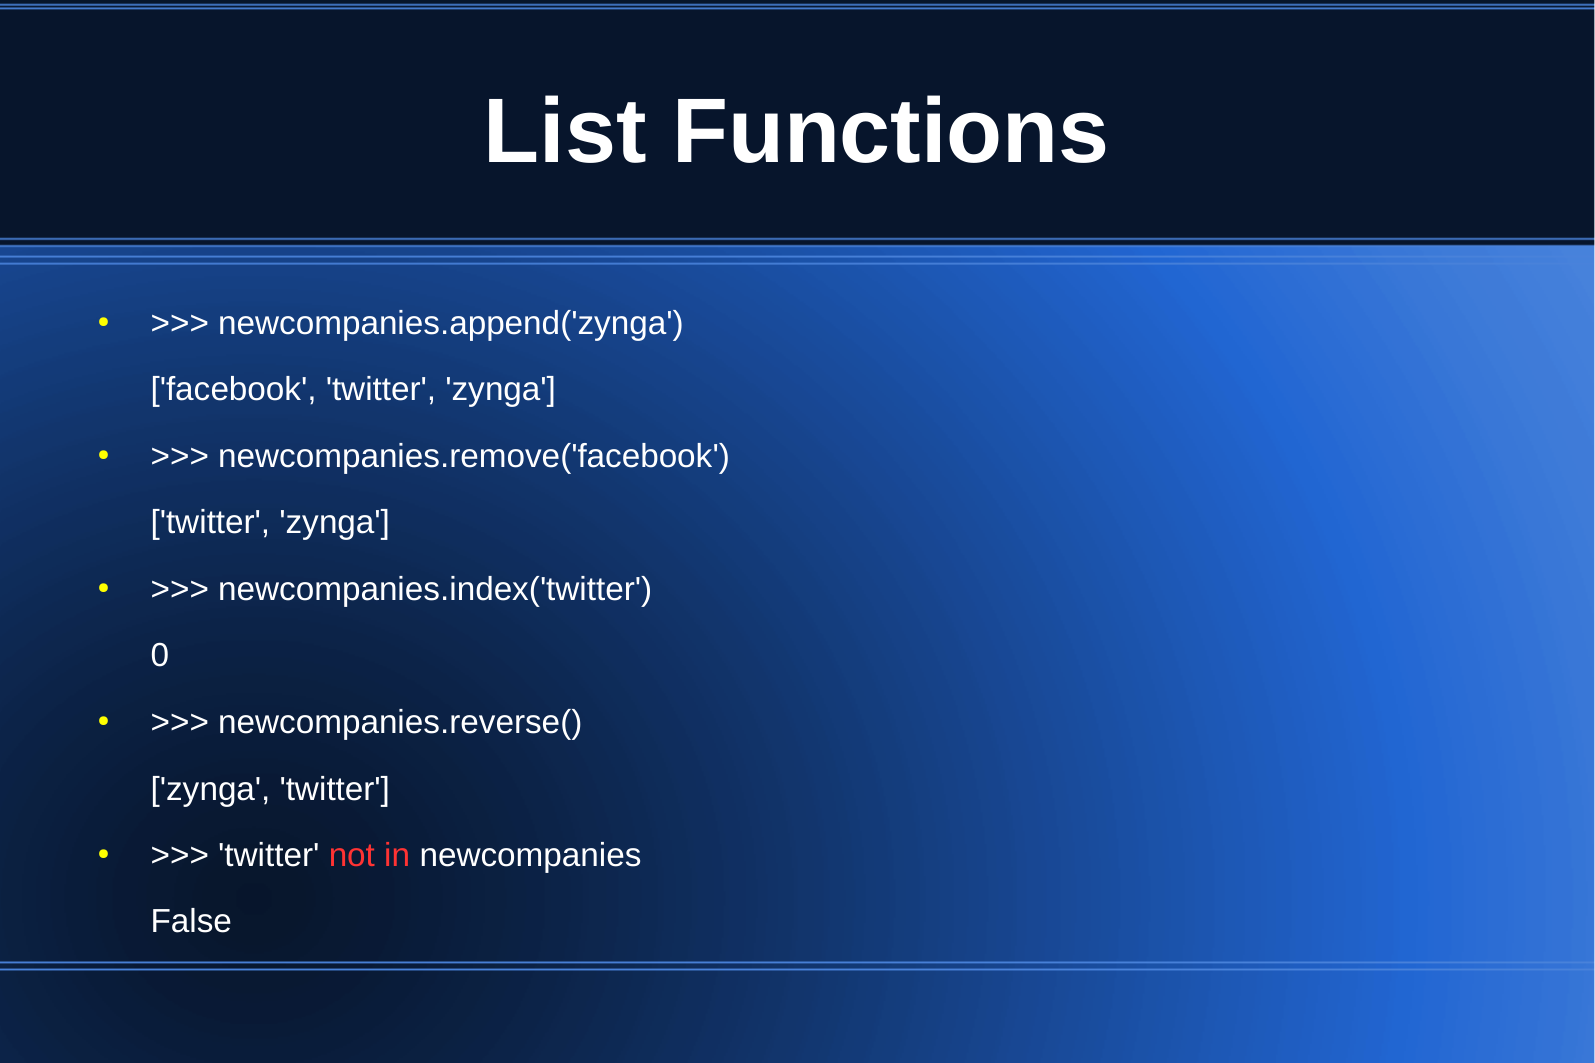

# List Functions
>>> newcompanies.append('zynga')
['facebook', 'twitter', 'zynga']
>>> newcompanies.remove('facebook')
['twitter', 'zynga']
>>> newcompanies.index('twitter')
0
>>> newcompanies.reverse()
['zynga', 'twitter']
>>> 'twitter' not in newcompanies
False